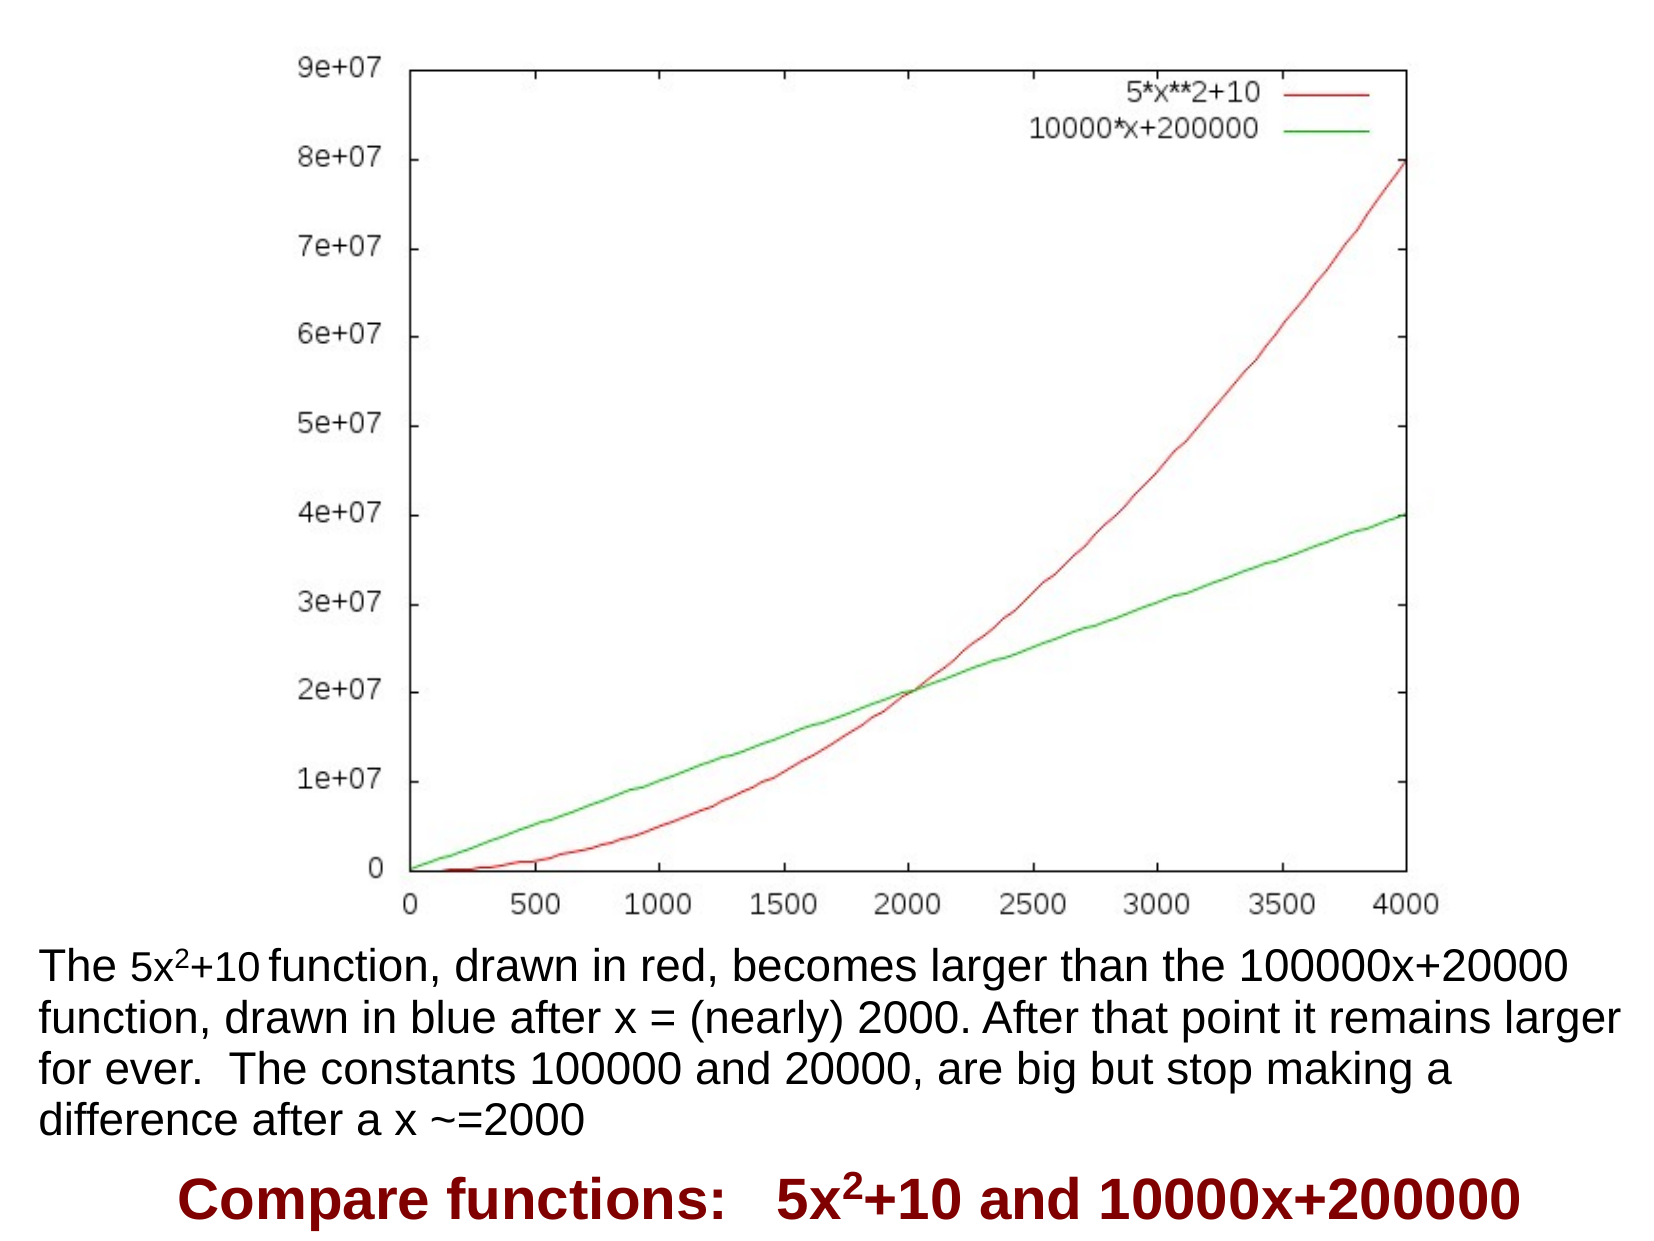

The 5x2+10 function, drawn in red, becomes larger than the 100000x+20000 function, drawn in blue after x = (nearly) 2000. After that point it remains larger for ever. The constants 100000 and 20000, are big but stop making a difference after a x ~=2000
# Compare functions: 5x2+10 and 10000x+200000